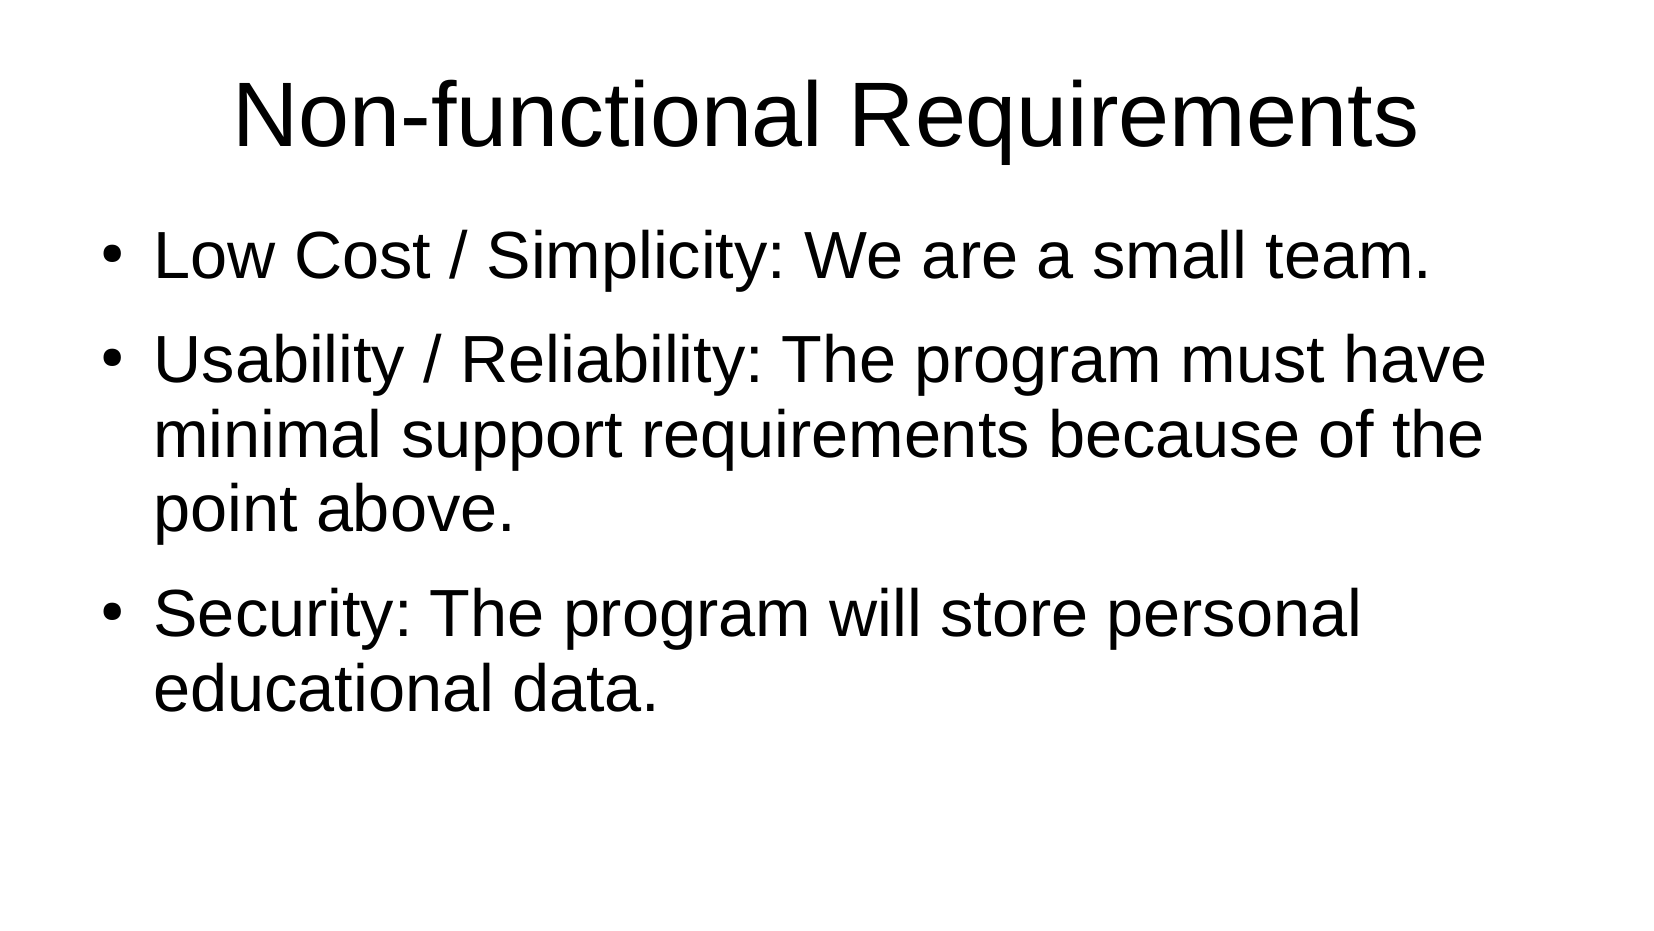

# Non-functional Requirements
Low Cost / Simplicity: We are a small team.
Usability / Reliability: The program must have minimal support requirements because of the point above.
Security: The program will store personal educational data.